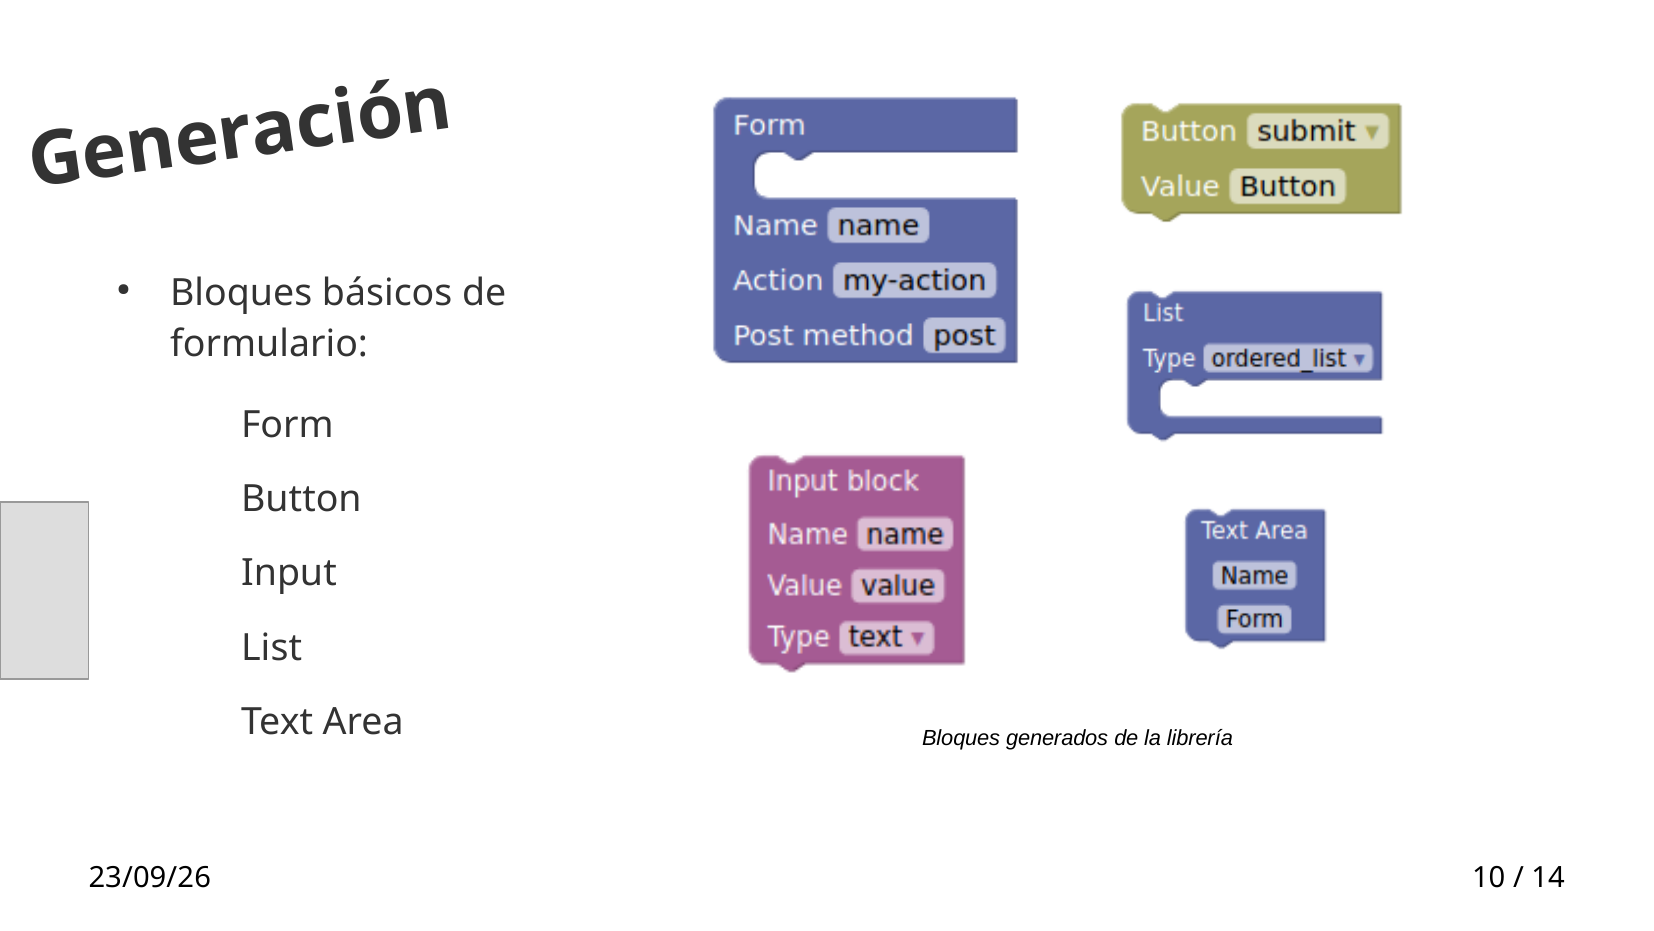

# Generación
Bloques básicos de formulario:
Form
Button
Input
List
Text Area
Bloques generados de la librería
10